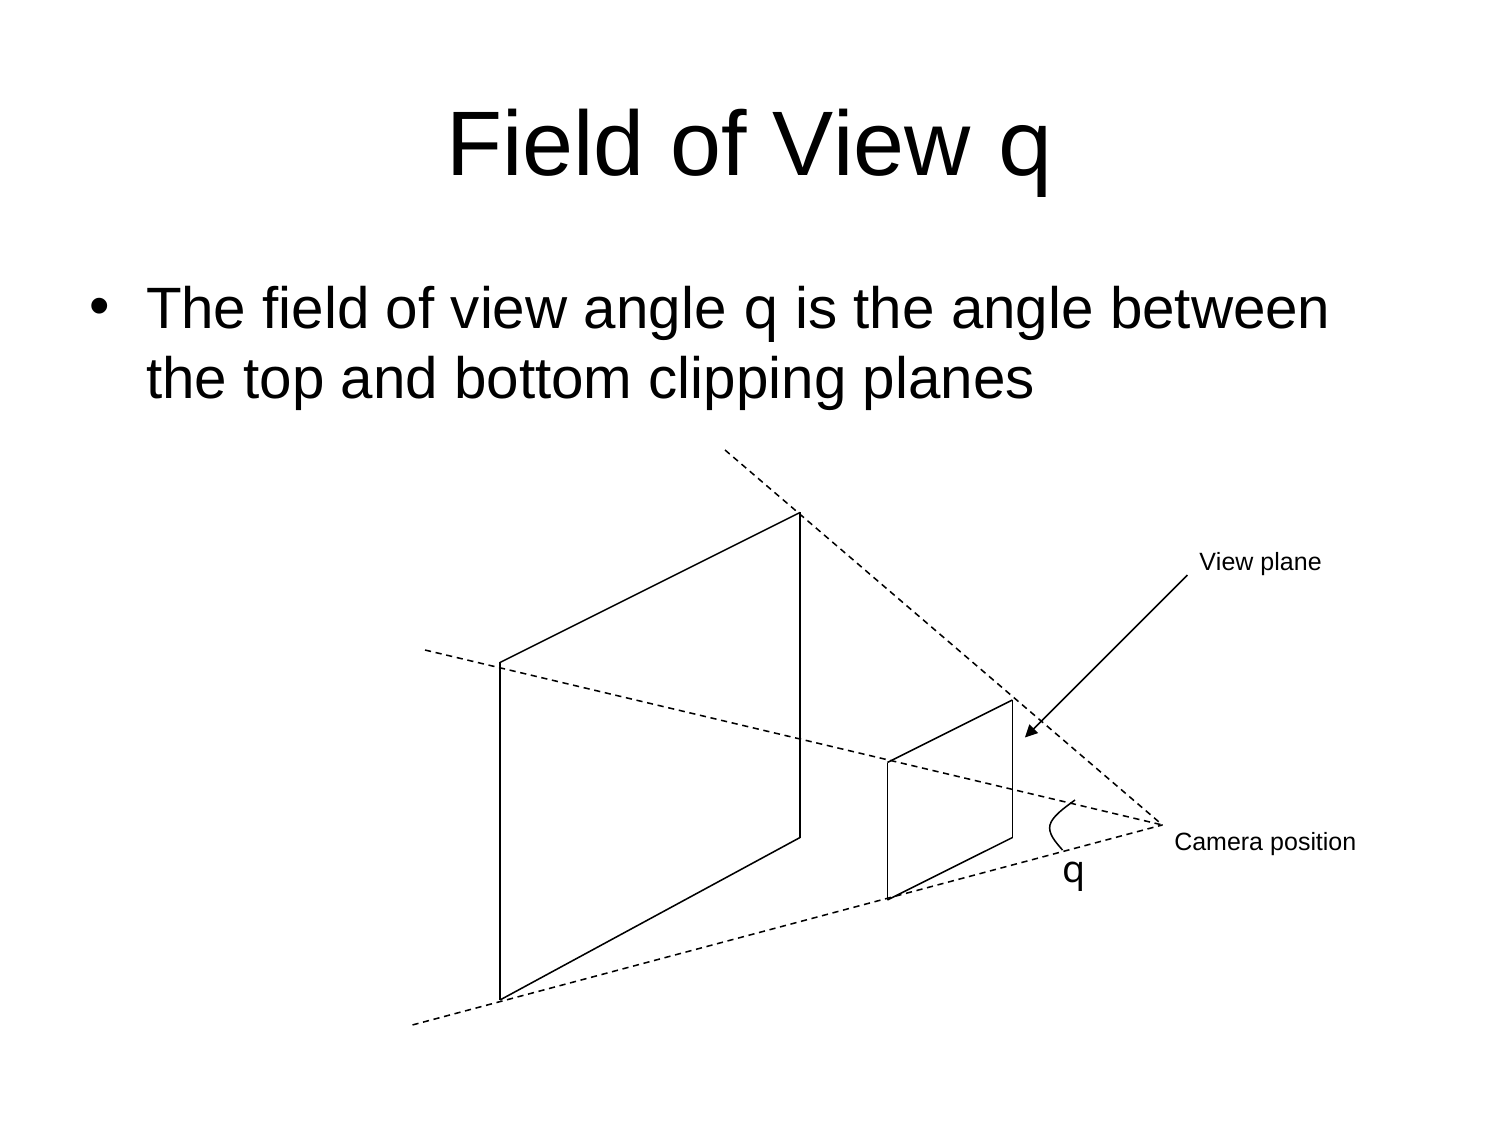

# Field of View q
The field of view angle q is the angle between the top and bottom clipping planes
View plane
Camera position
q